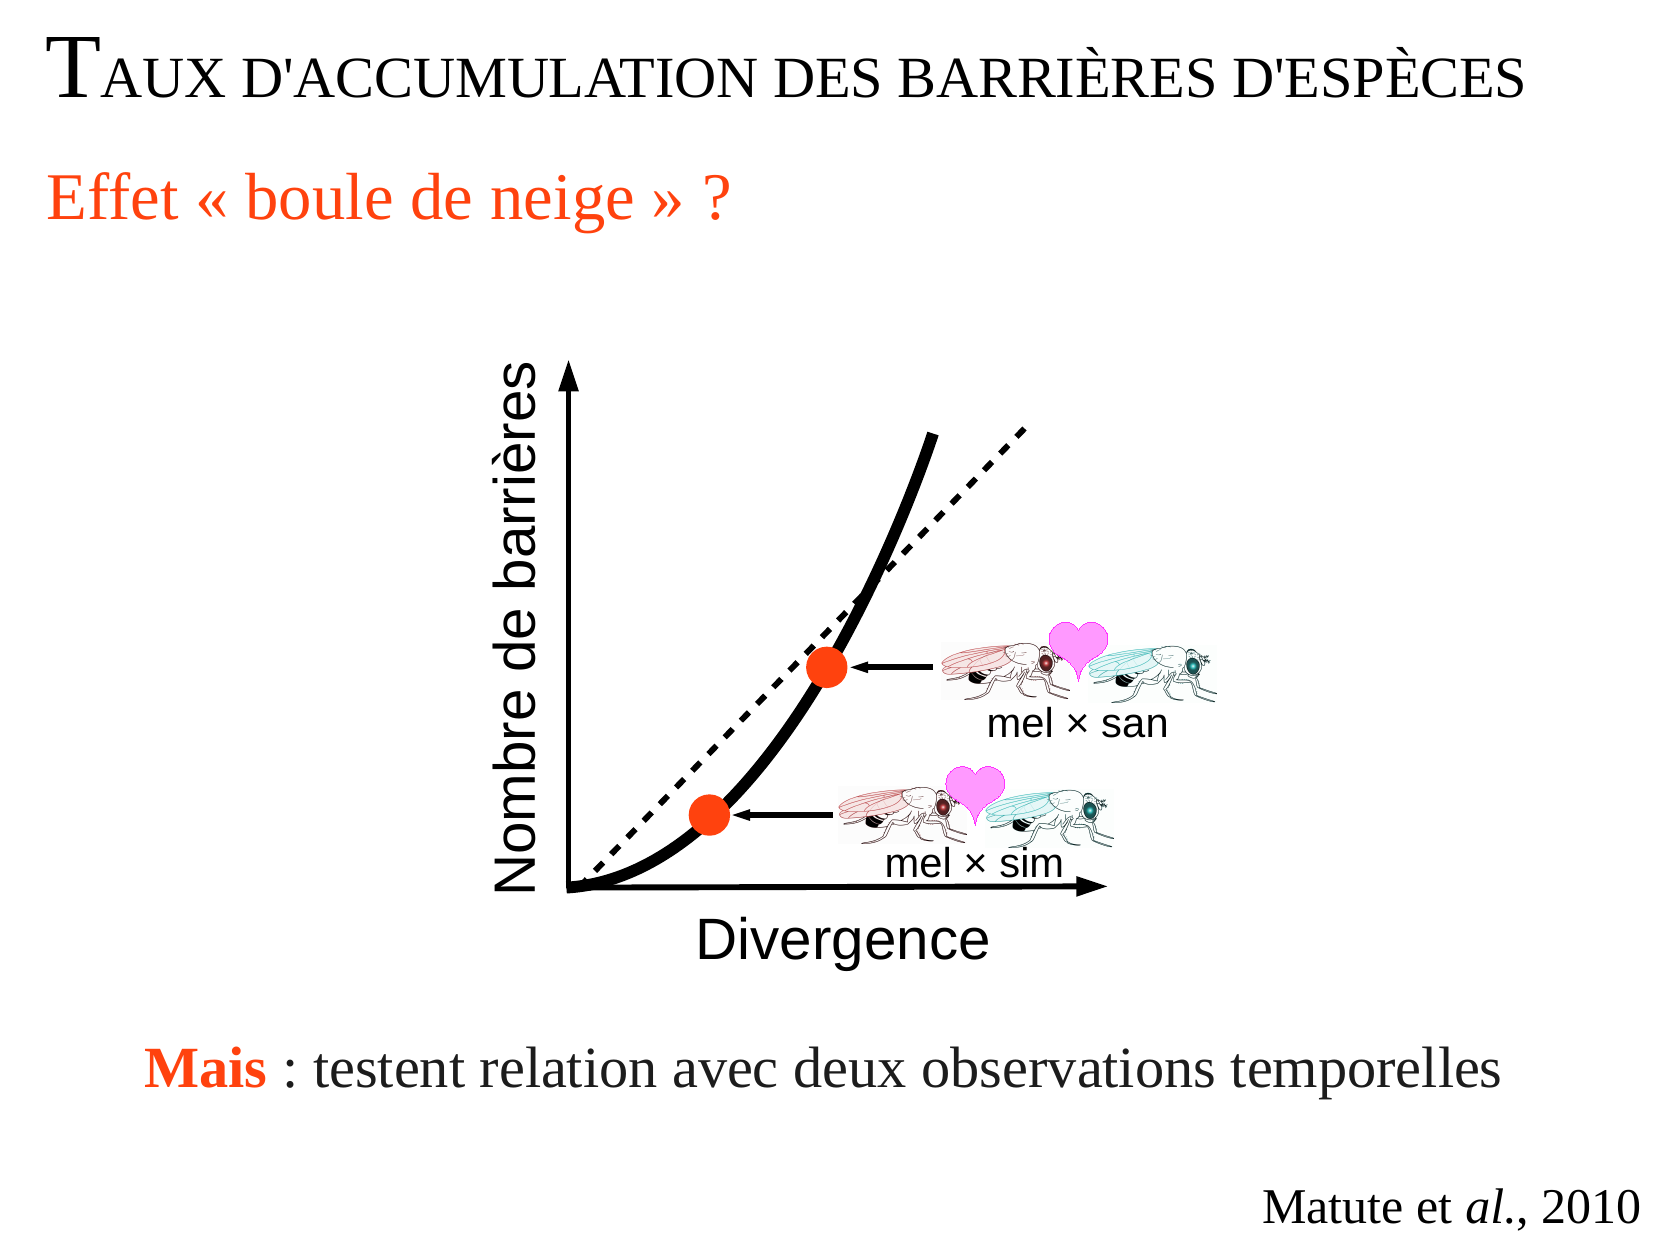

TAUX D'ACCUMULATION DES BARRIÈRES D'ESPÈCES
Effet « boule de neige » ?
Nombre de barrières
mel × san
mel × sim
Divergence
Mais : testent relation avec deux observations temporelles
Matute et al., 2010